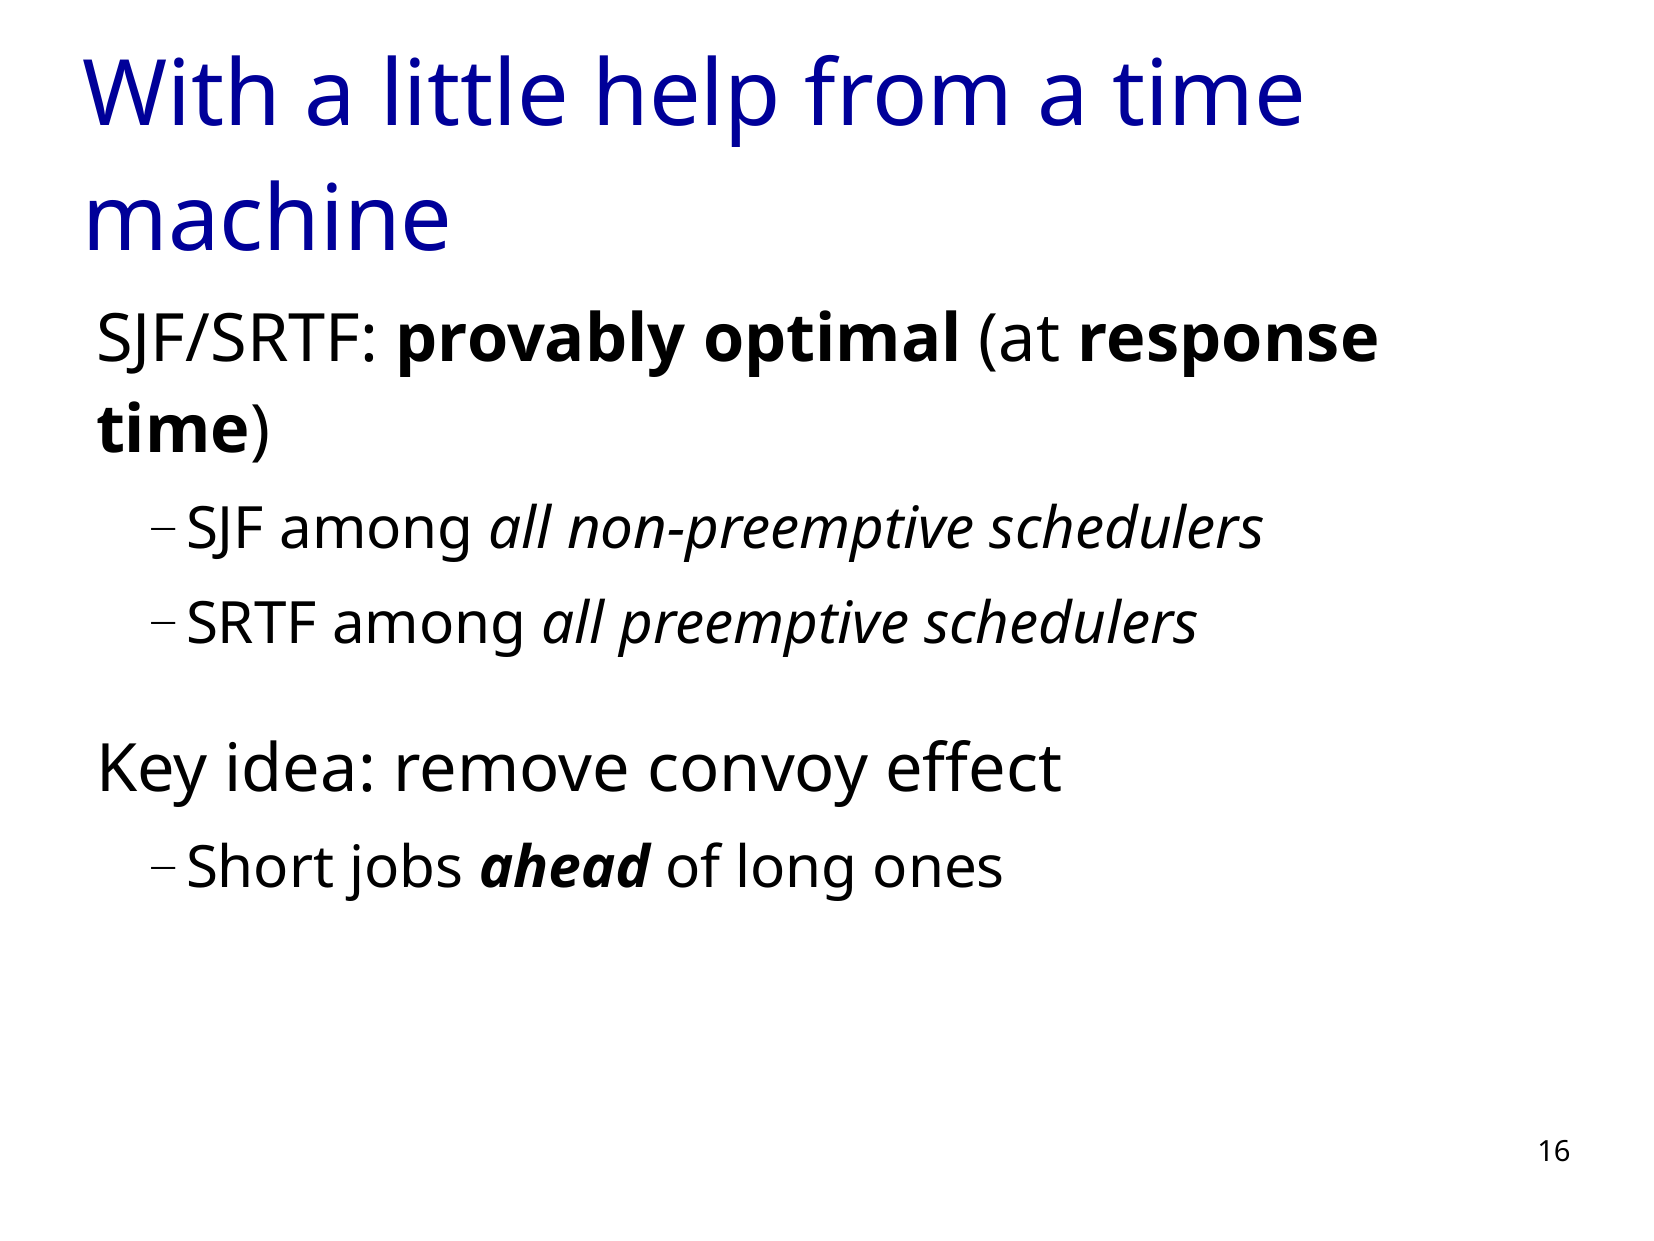

# With a little help from a time machine
SJF/SRTF: provably optimal (at response time)
SJF among all non-preemptive schedulers
SRTF among all preemptive schedulers
Key idea: remove convoy effect
Short jobs ahead of long ones
16